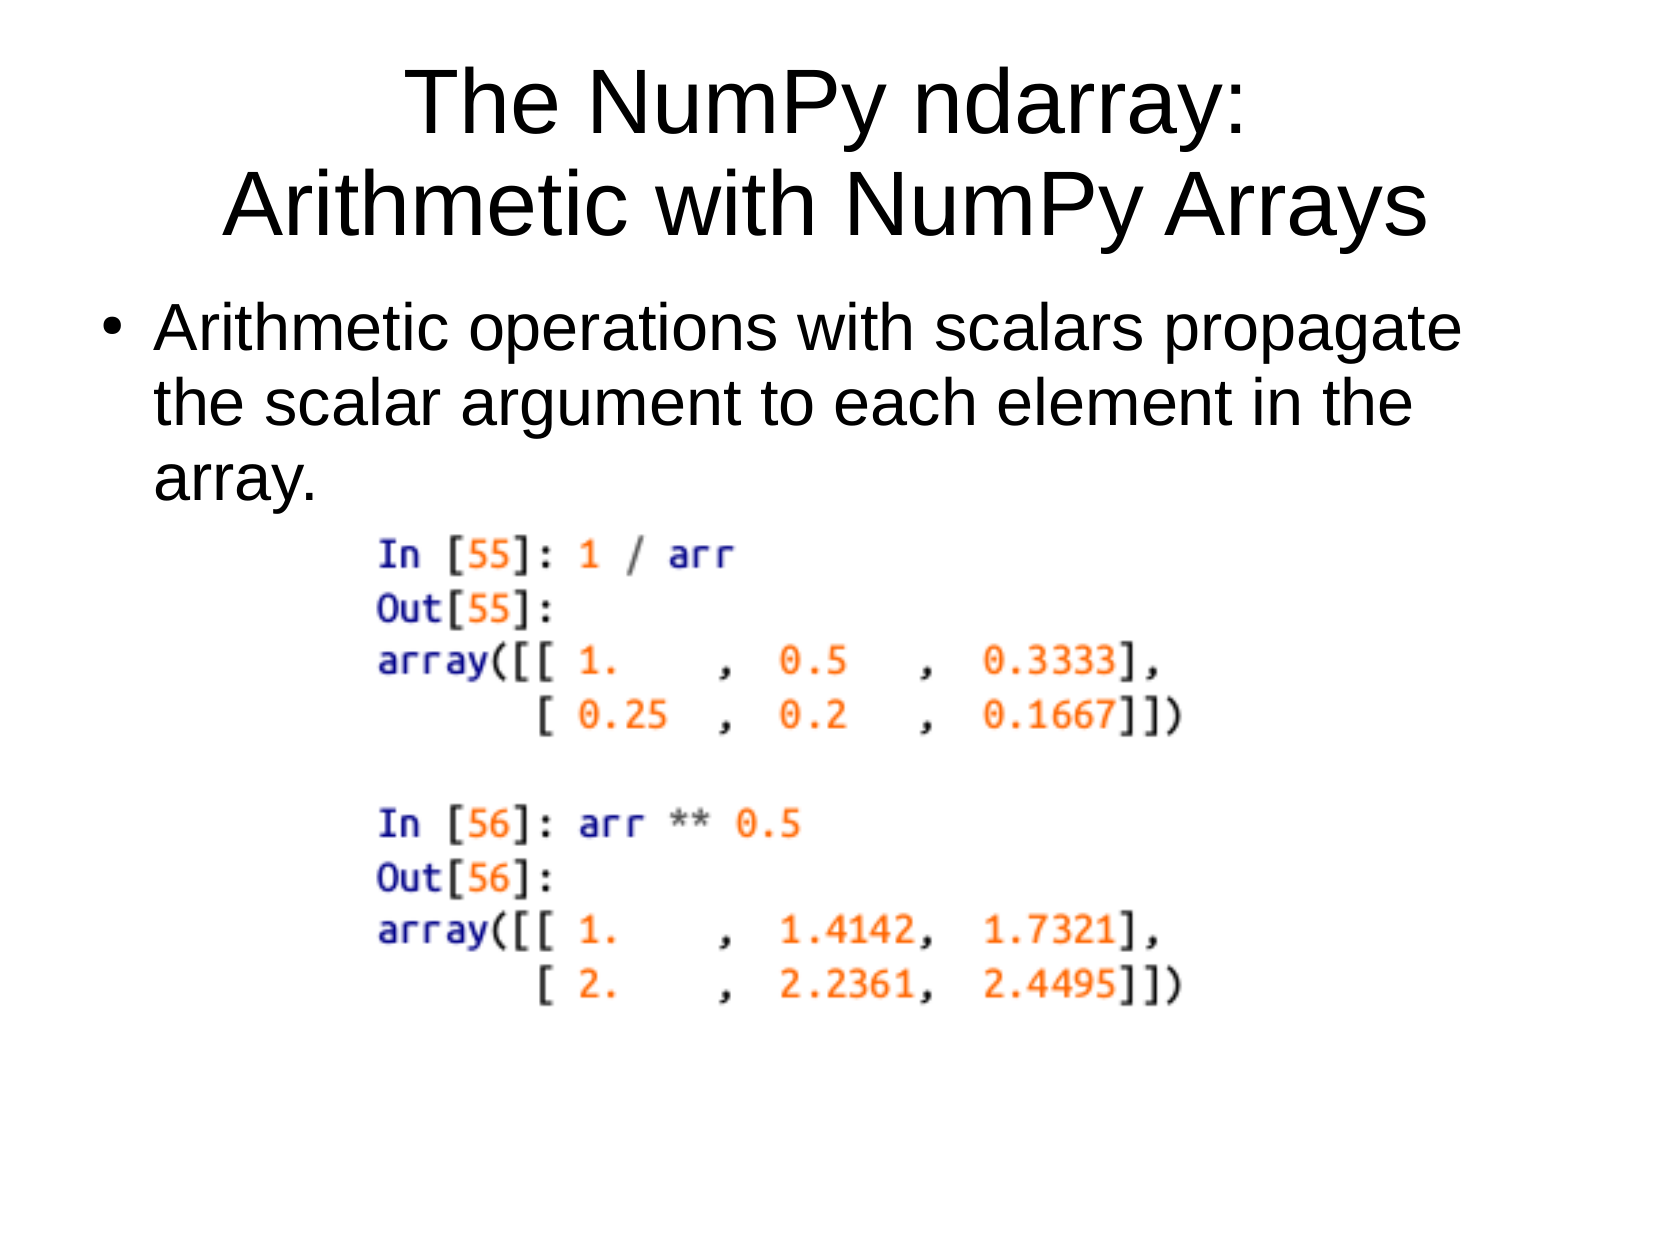

# The NumPy ndarray: Arithmetic with NumPy Arrays
Arithmetic operations with scalars propagate the scalar argument to each element in the array.